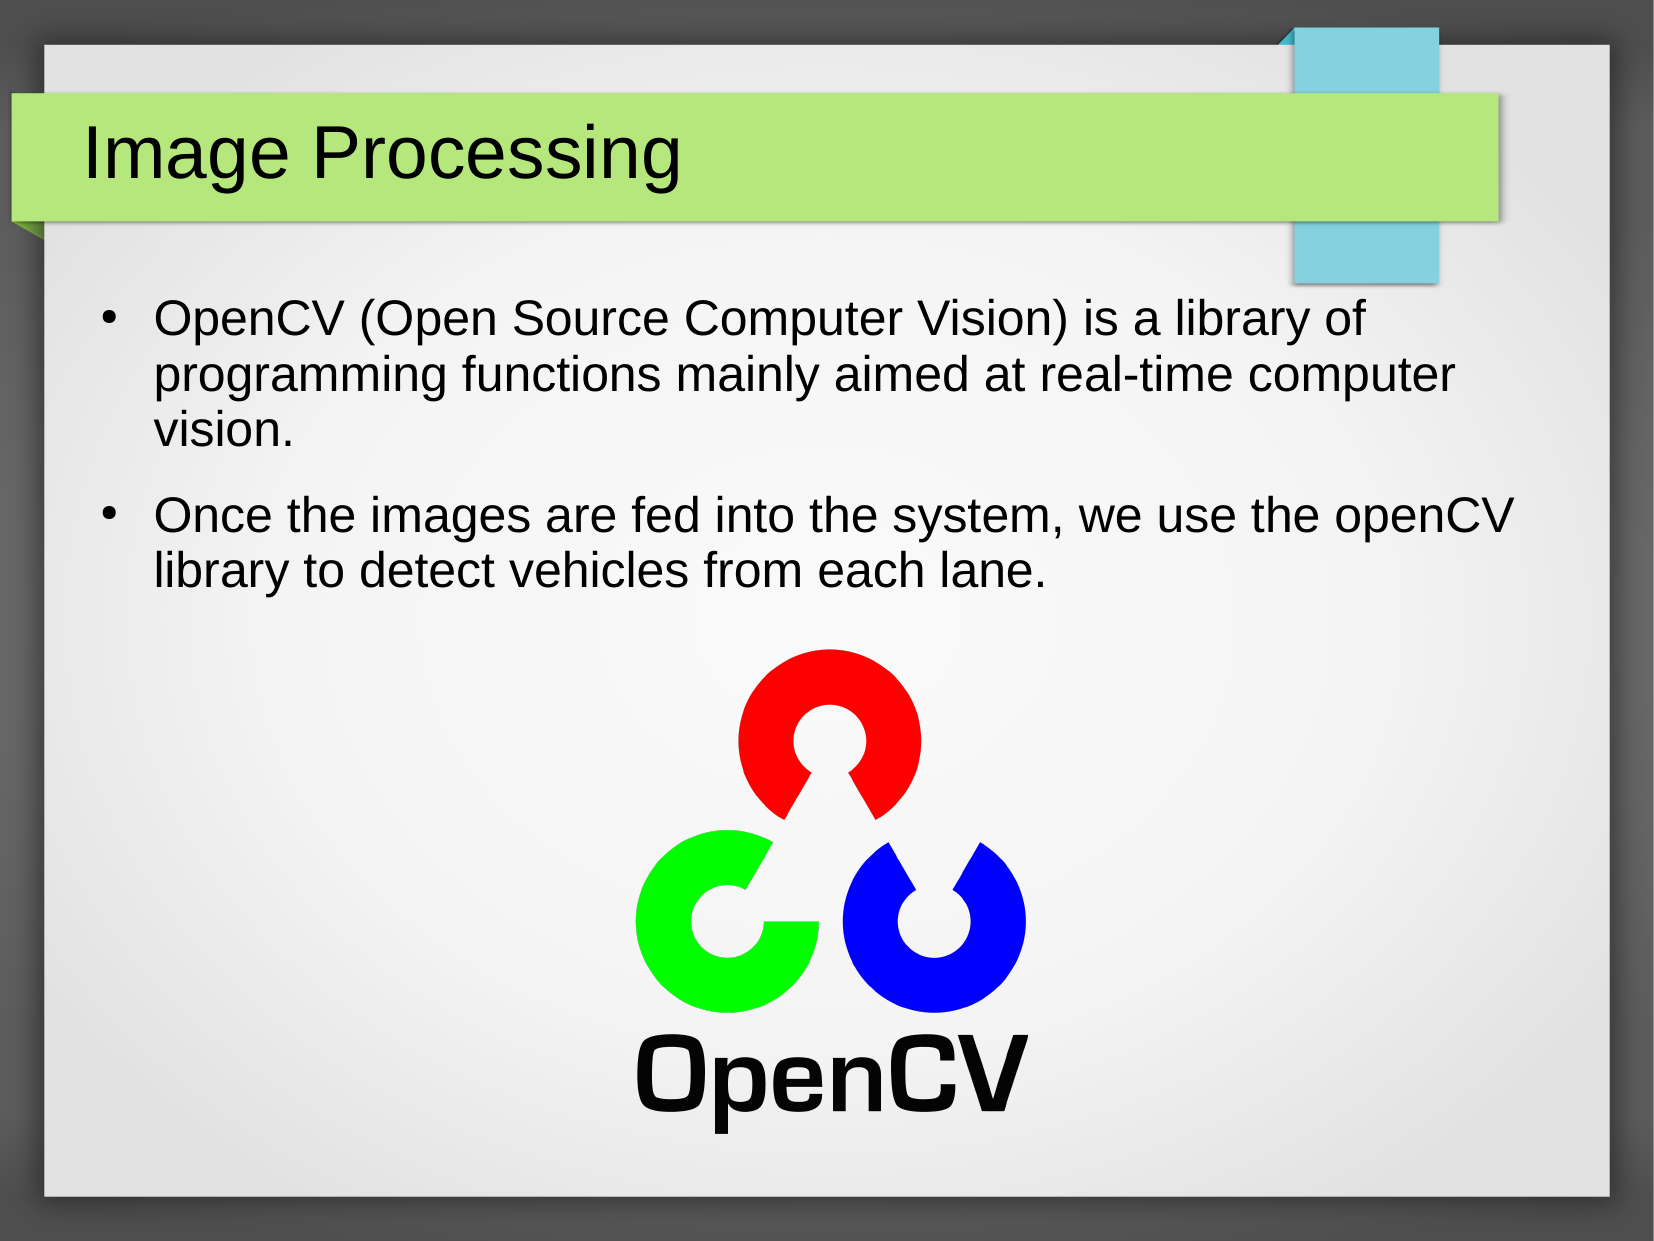

# Image Processing
OpenCV (Open Source Computer Vision) is a library of programming functions mainly aimed at real-time computer vision.
Once the images are fed into the system, we use the openCV library to detect vehicles from each lane.